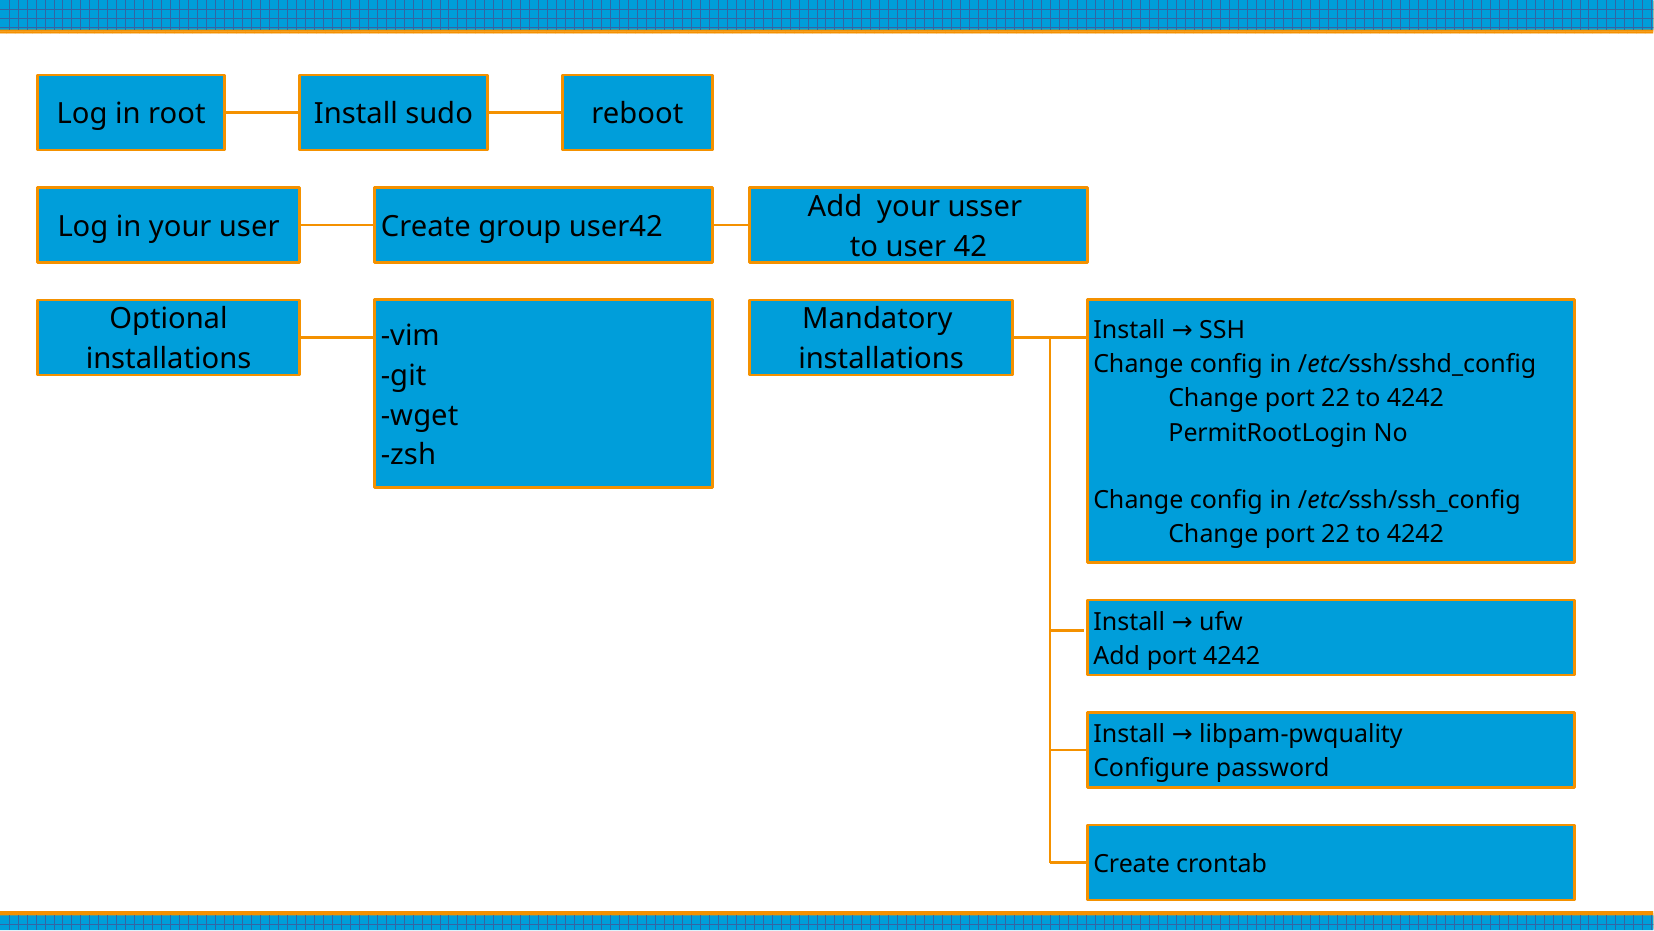

Log in root
Install sudo
reboot
Log in your user
Create group user42
Add your usser
to user 42
Optional
installations
-vim
-git
-wget
-zsh
Mandatory
installations
Install → SSH
Change config in /etc/ssh/sshd_config
	Change port 22 to 4242
	PermitRootLogin No
Change config in /etc/ssh/ssh_config
	Change port 22 to 4242
Install → ufw
Add port 4242
Install → libpam-pwquality
Configure password
Create crontab